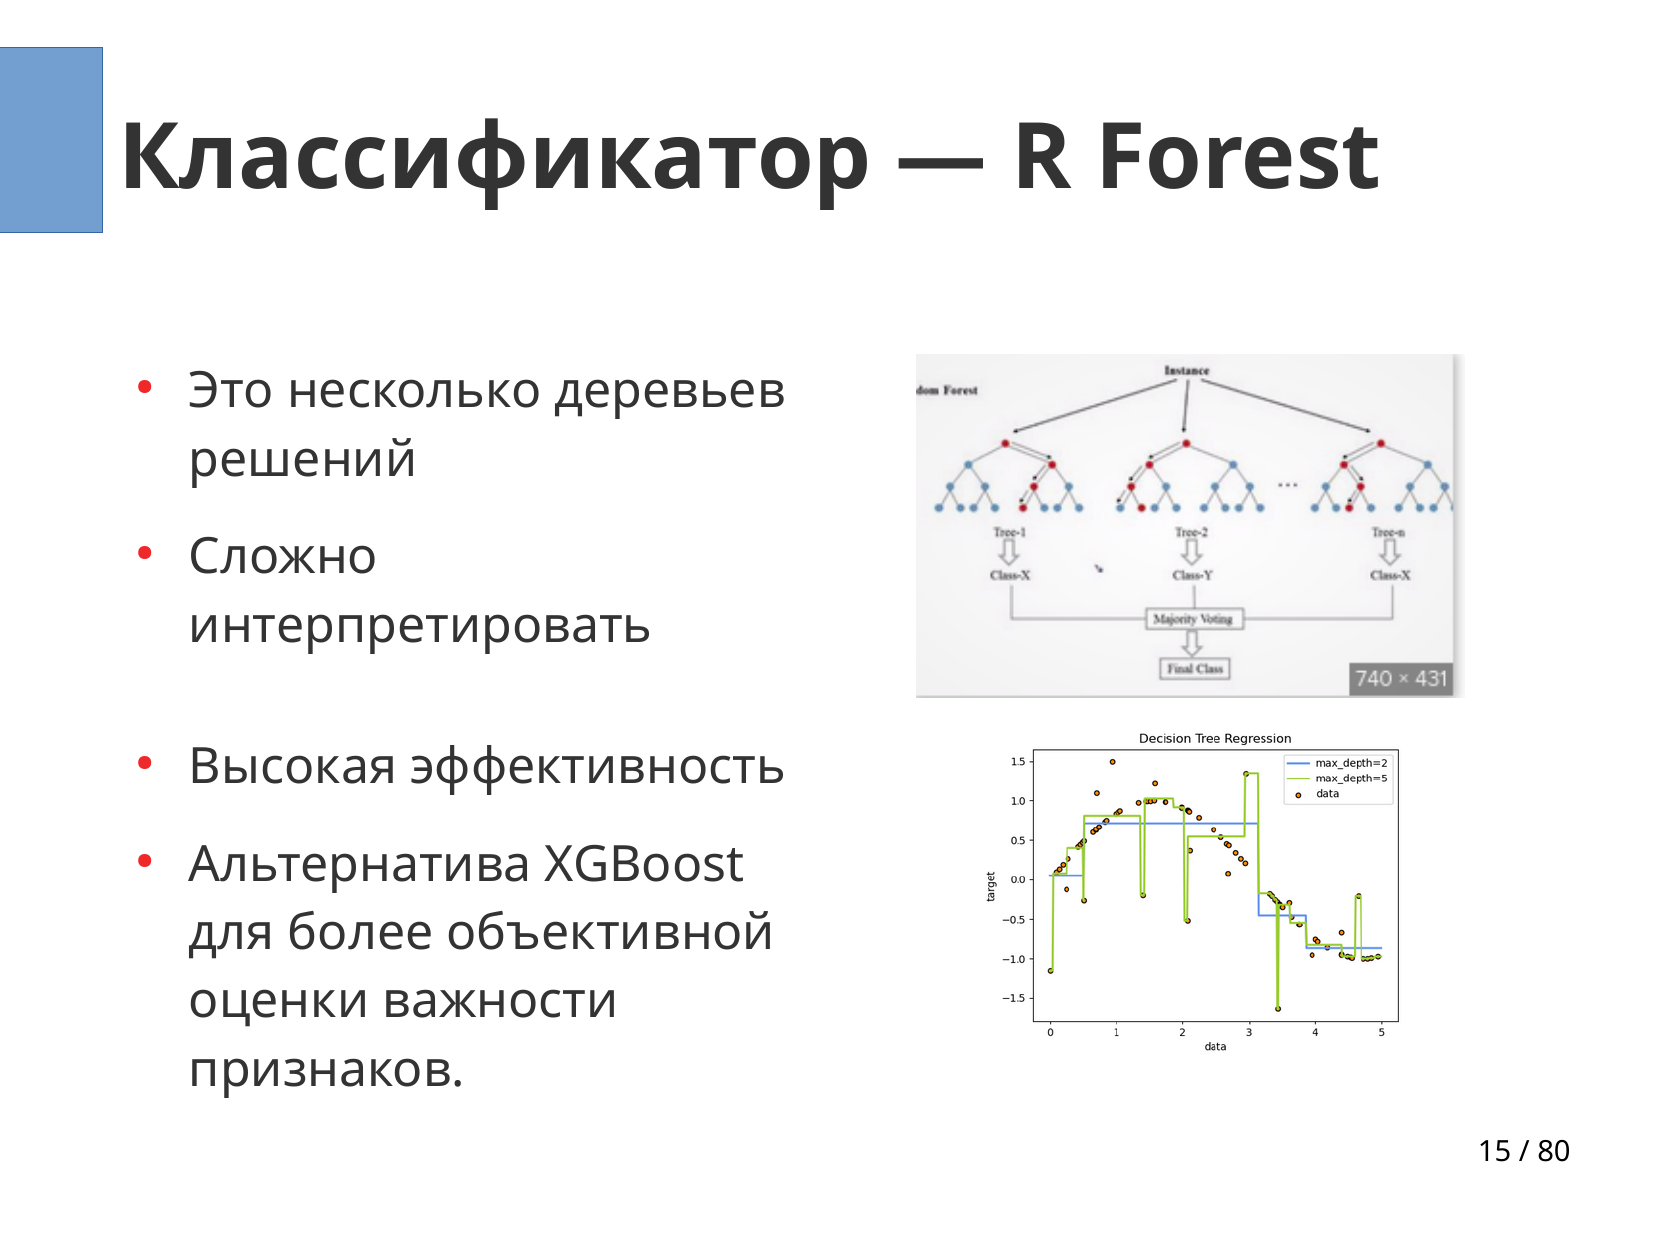

# Классификатор — R Forest
Это несколько деревьев решений
Сложно интерпретировать
Высокая эффективность
Альтернатива XGBoost для более объективной оценки важности признаков.
15